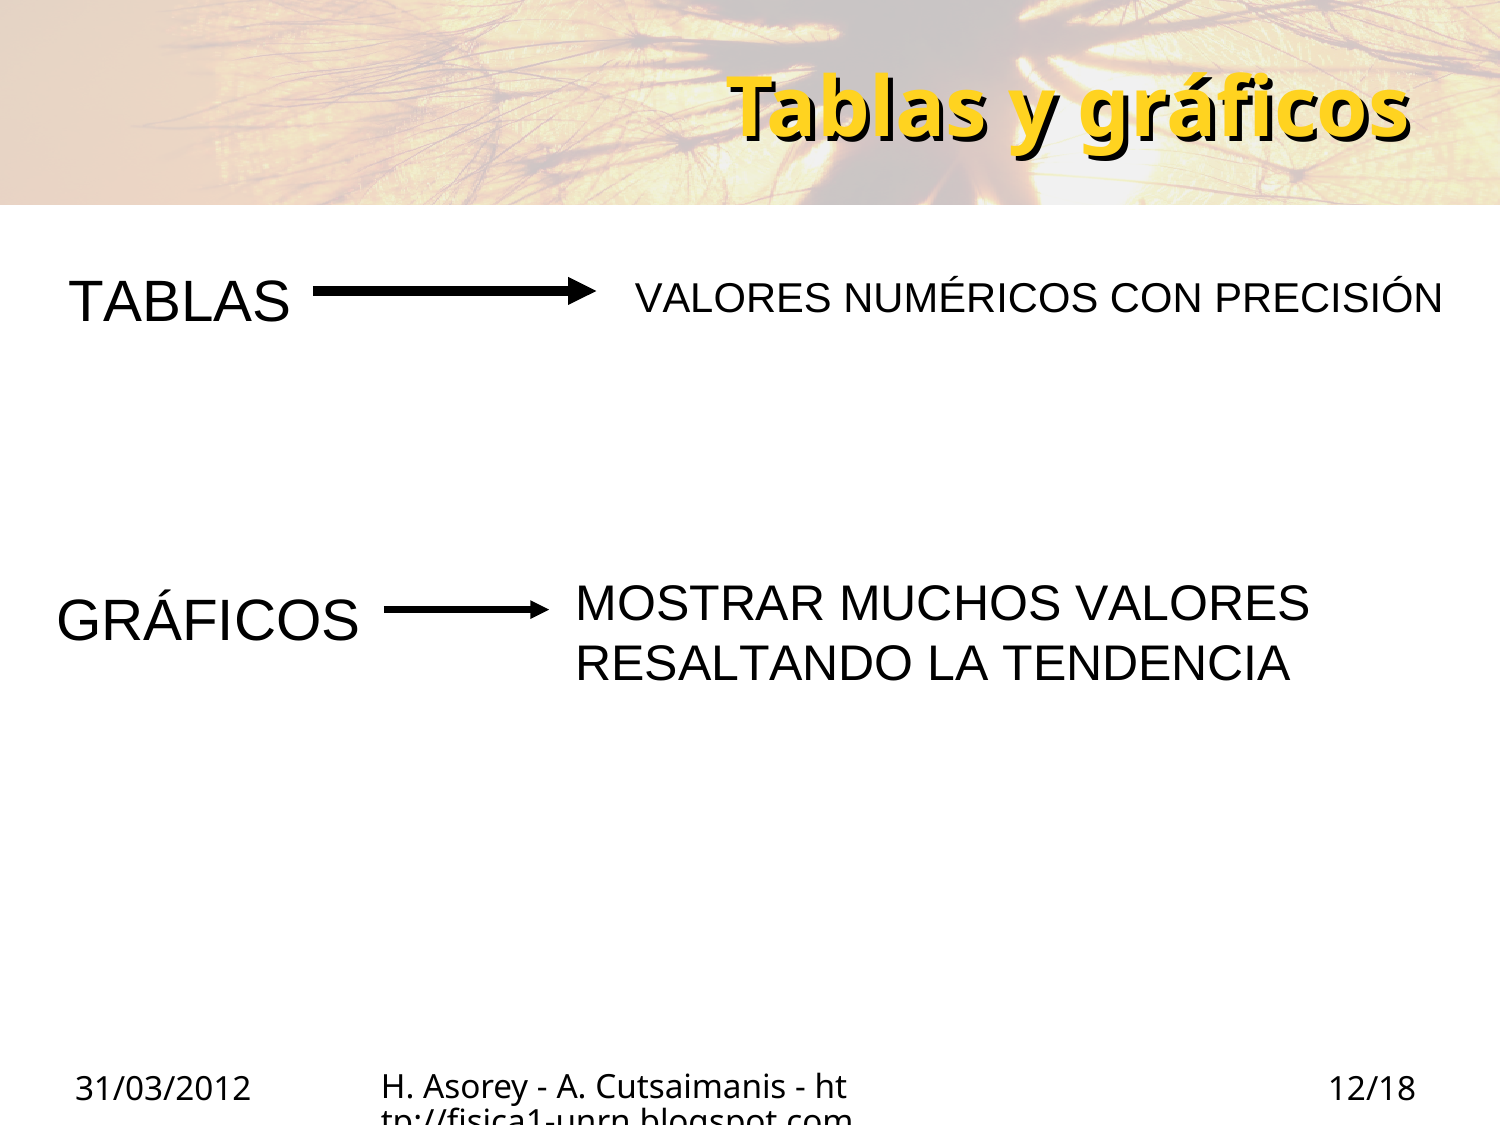

# Tablas y gráficos
TABLAS
VALORES NUMÉRICOS CON PRECISIÓN
MOSTRAR MUCHOS VALORES RESALTANDO LA TENDENCIA
GRÁFICOS
H. Asorey - A. Cutsaimanis - http://fisica1-unrn.blogspot.com
31/03/2012
12